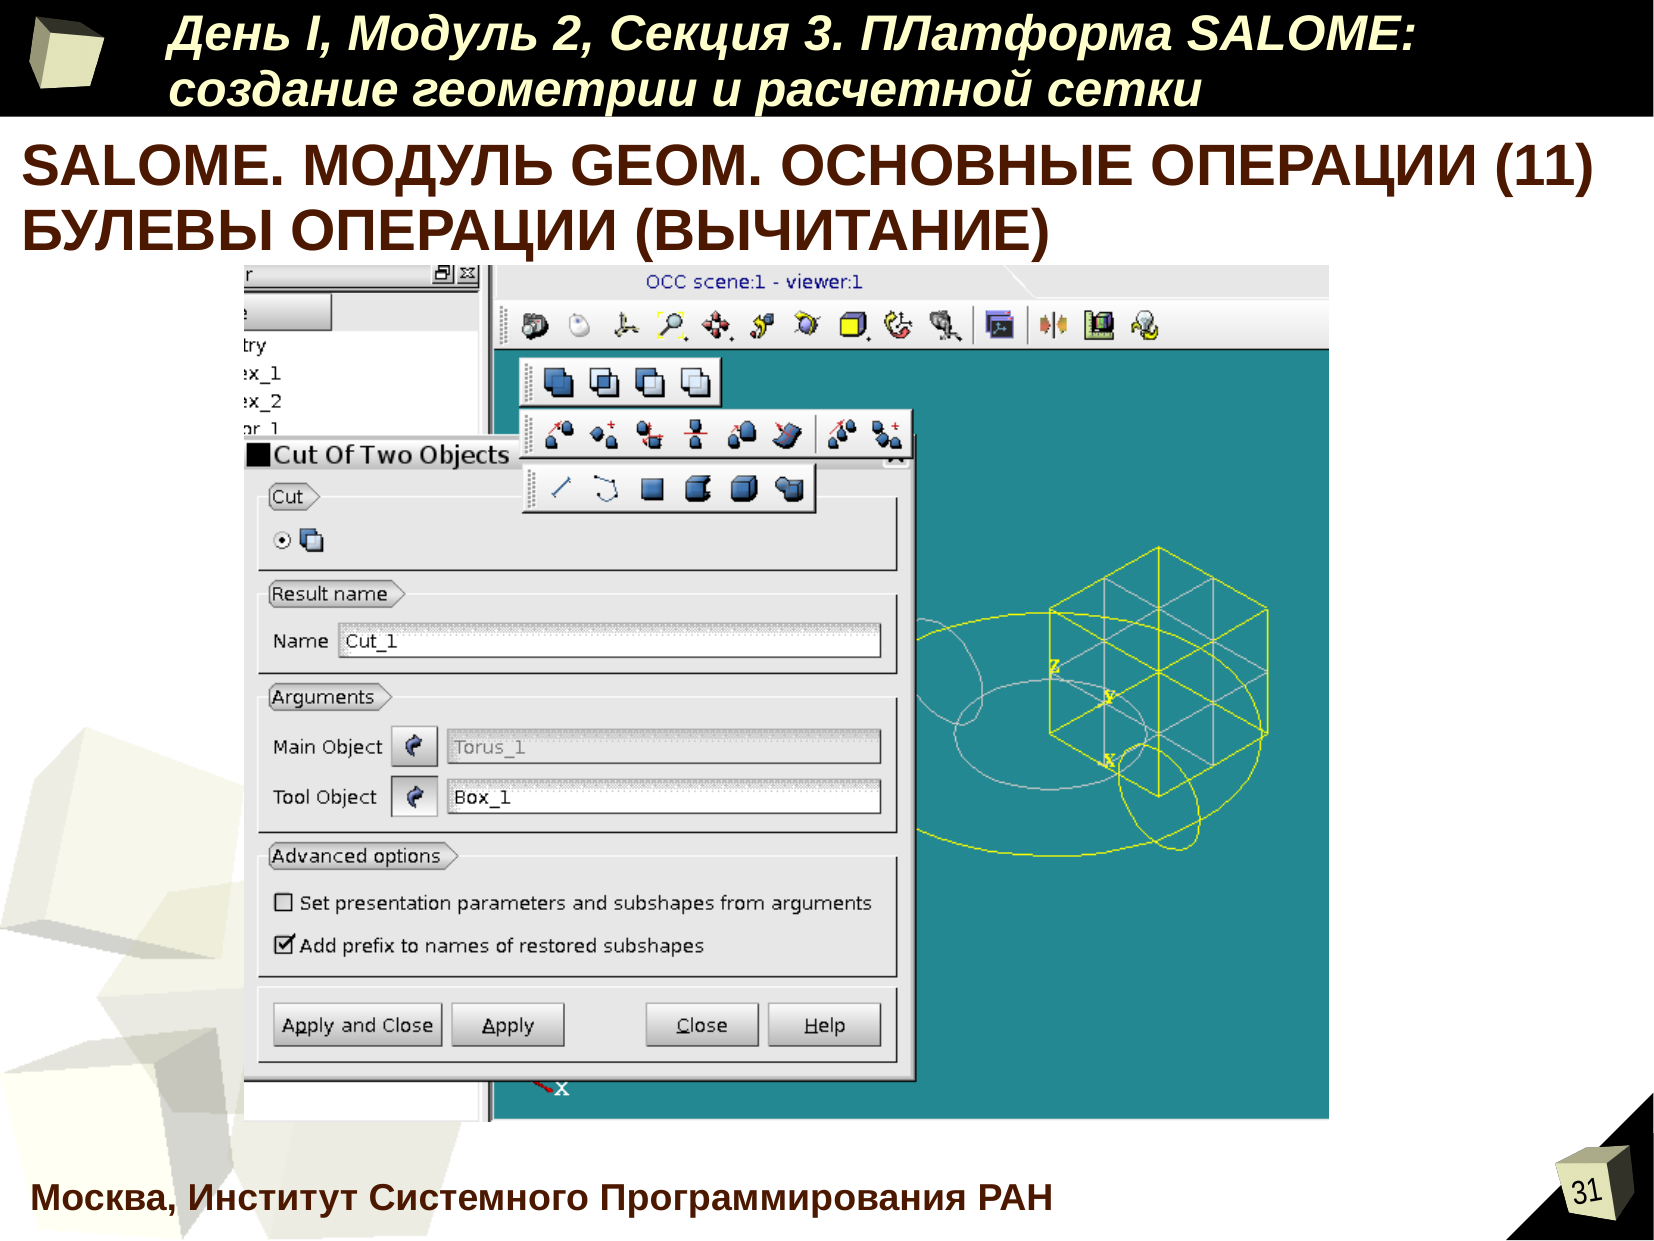

SALOME. МОДУЛЬ GEOM. ОСНОВНЫЕ ОПЕРАЦИИ (11)
БУЛЕВЫ ОПЕРАЦИИ (ВЫЧИТАНИЕ)